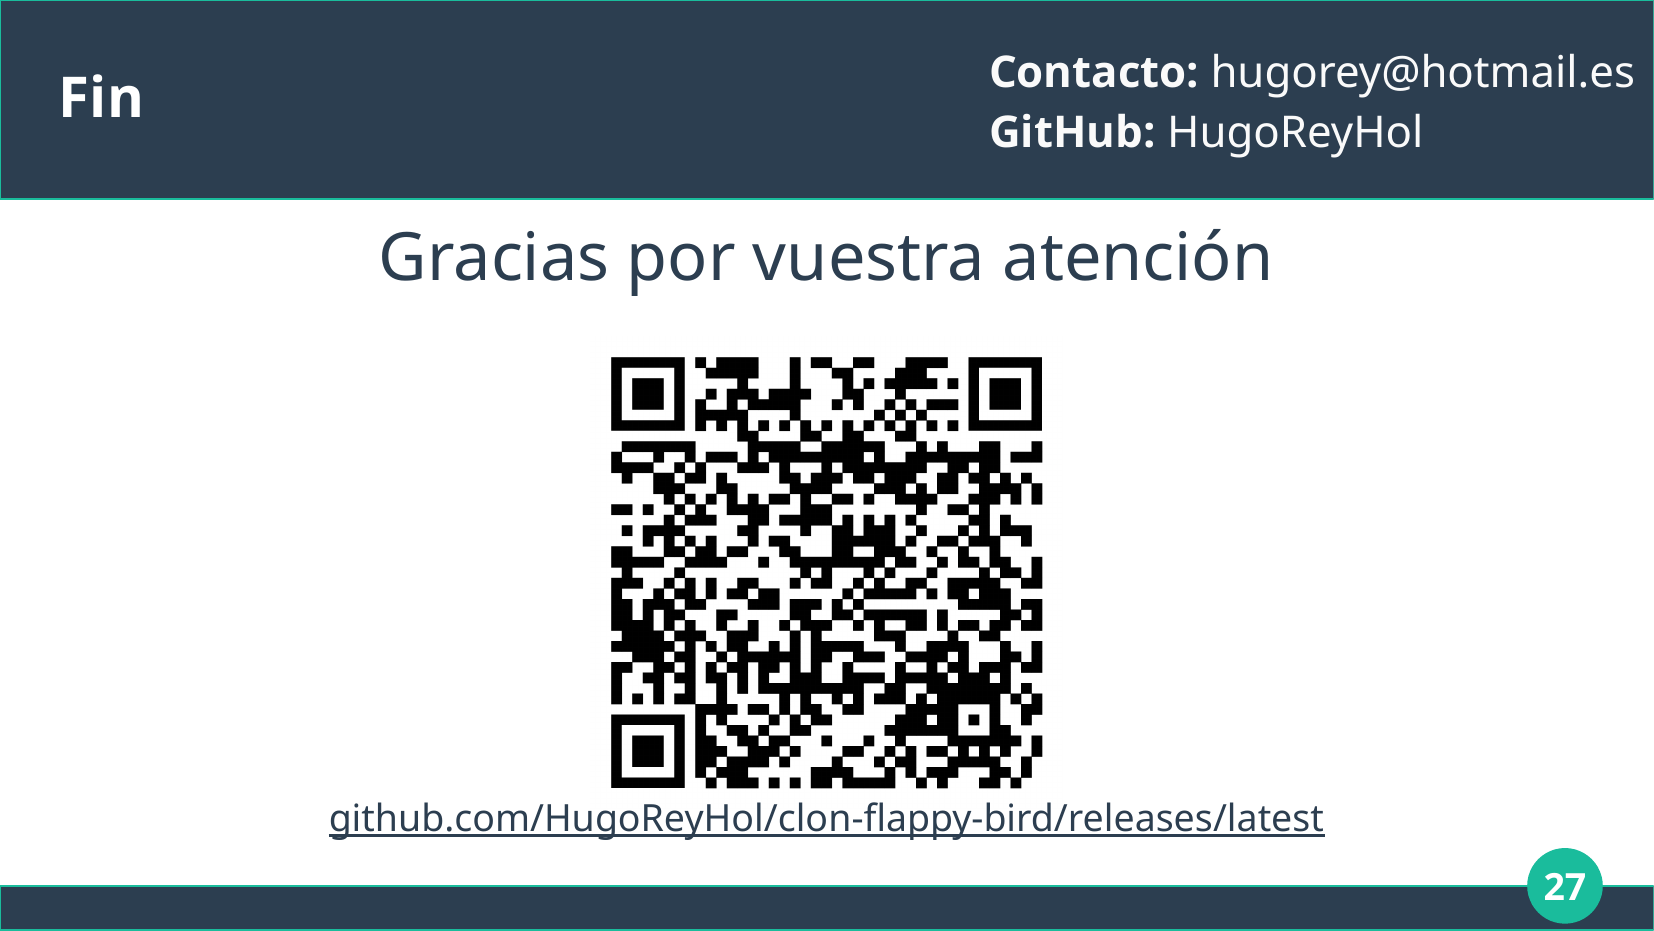

Contacto: hugorey@hotmail.es
GitHub: HugoReyHol
# Fin
Gracias por vuestra atención
github.com/HugoReyHol/clon-flappy-bird/releases/latest
27